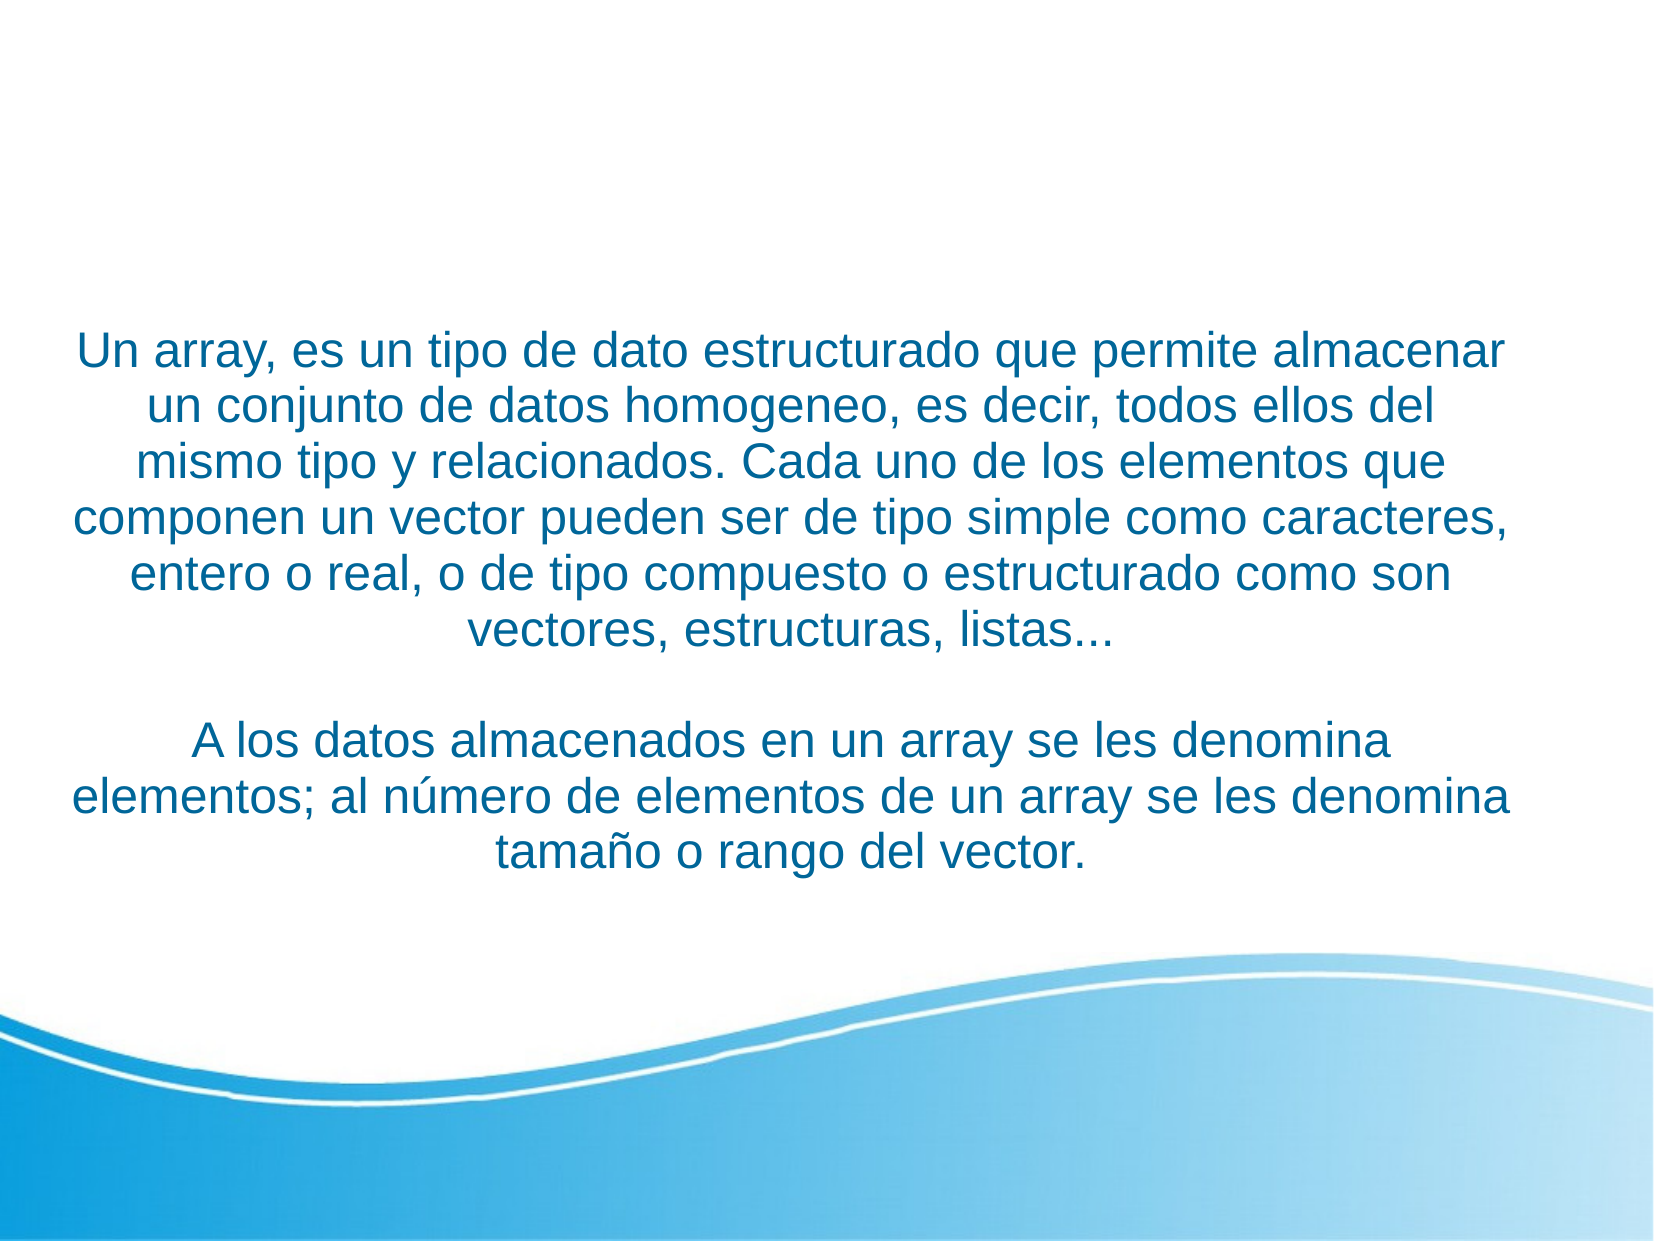

# Un array, es un tipo de dato estructurado que permite almacenar un conjunto de datos homogeneo, es decir, todos ellos del mismo tipo y relacionados. Cada uno de los elementos que componen un vector pueden ser de tipo simple como caracteres, entero o real, o de tipo compuesto o estructurado como son vectores, estructuras, listas... A los datos almacenados en un array se les denomina elementos; al número de elementos de un array se les denomina tamaño o rango del vector.